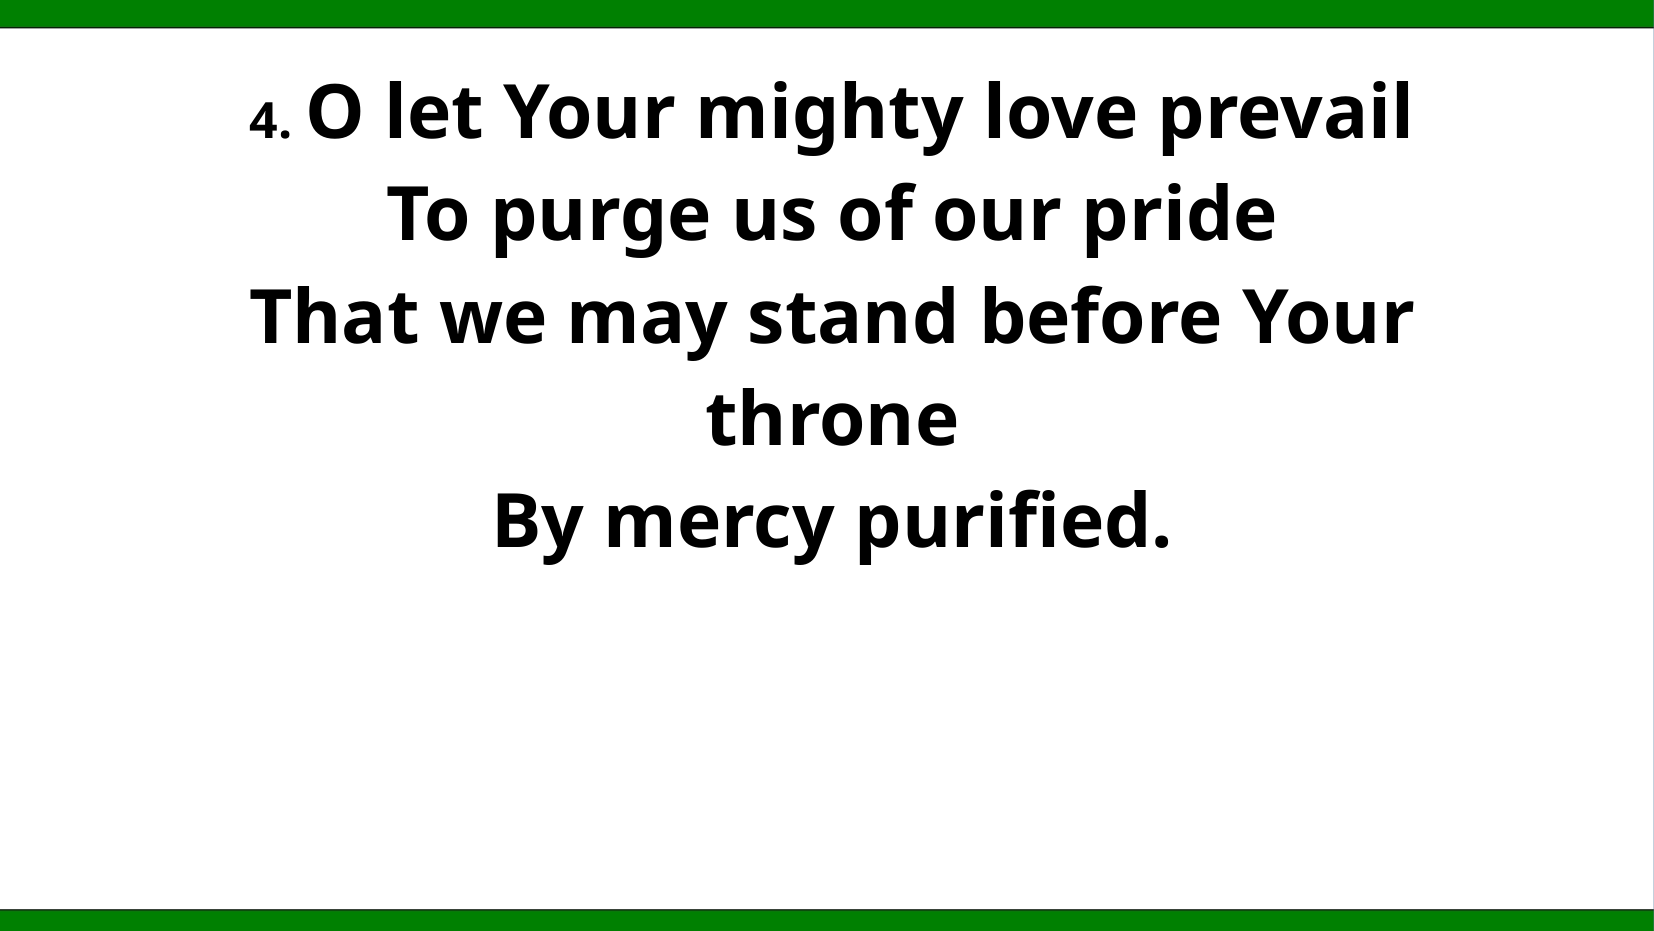

4. O let Your mighty love prevail
To purge us of our pride
That we may stand before Your throne
By mercy purified.